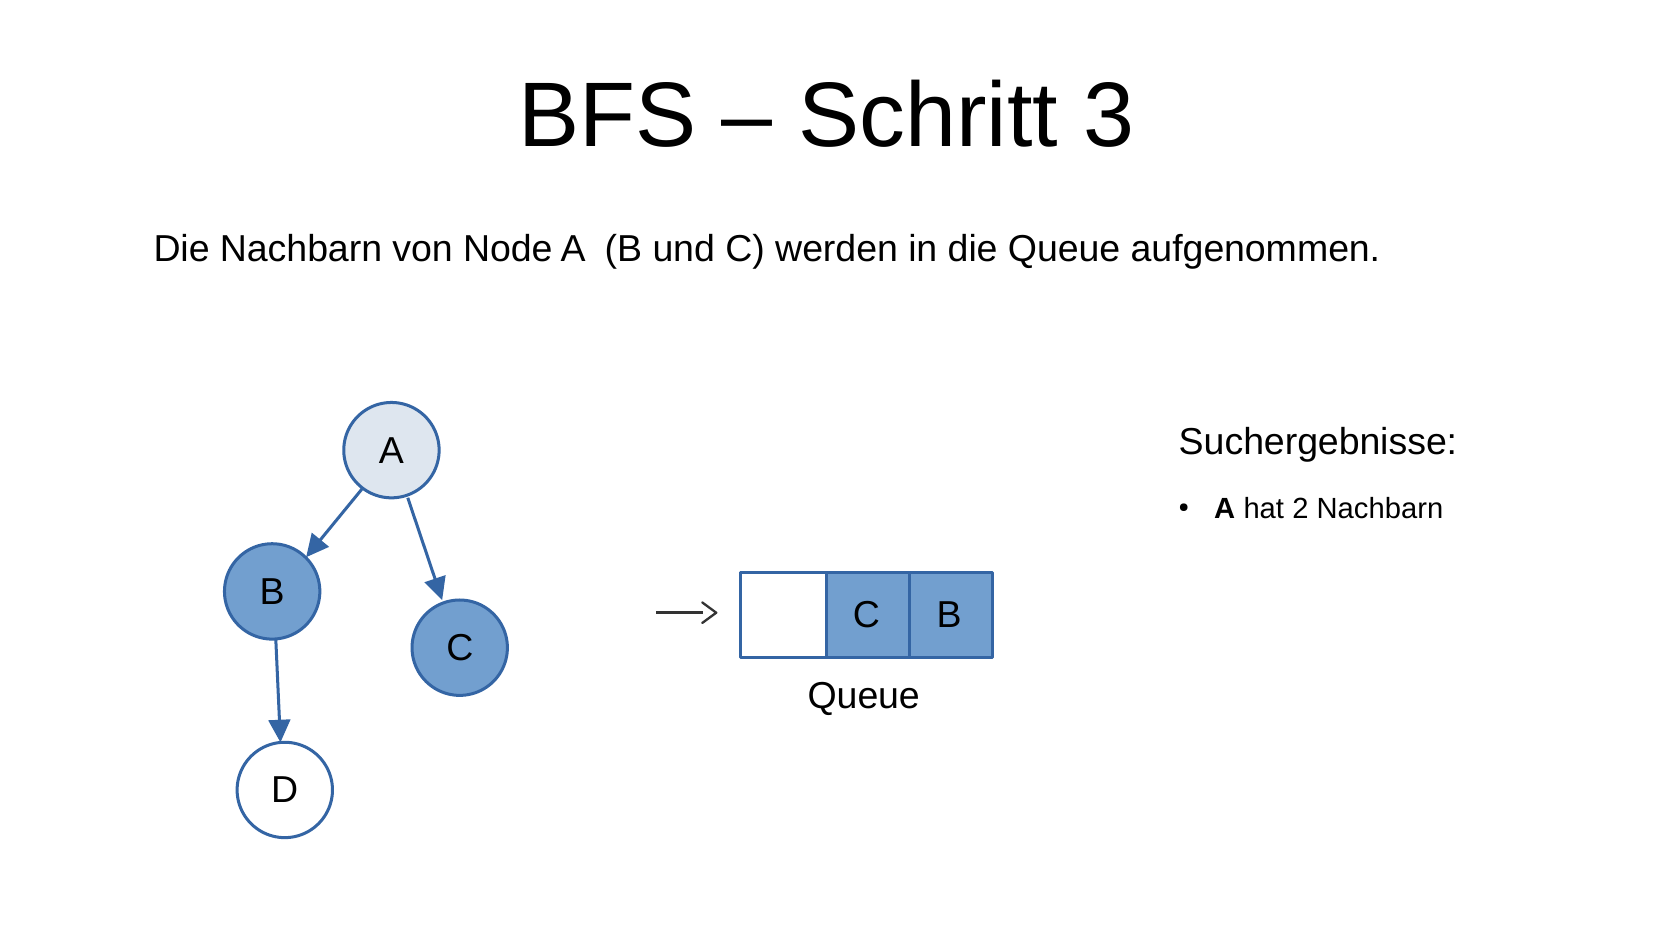

BFS – Schritt 3
# Die Nachbarn von Node A (B und C) werden in die Queue aufgenommen.
A
Suchergebnisse:
A hat 2 Nachbarn
B
C
B
C
Queue
D